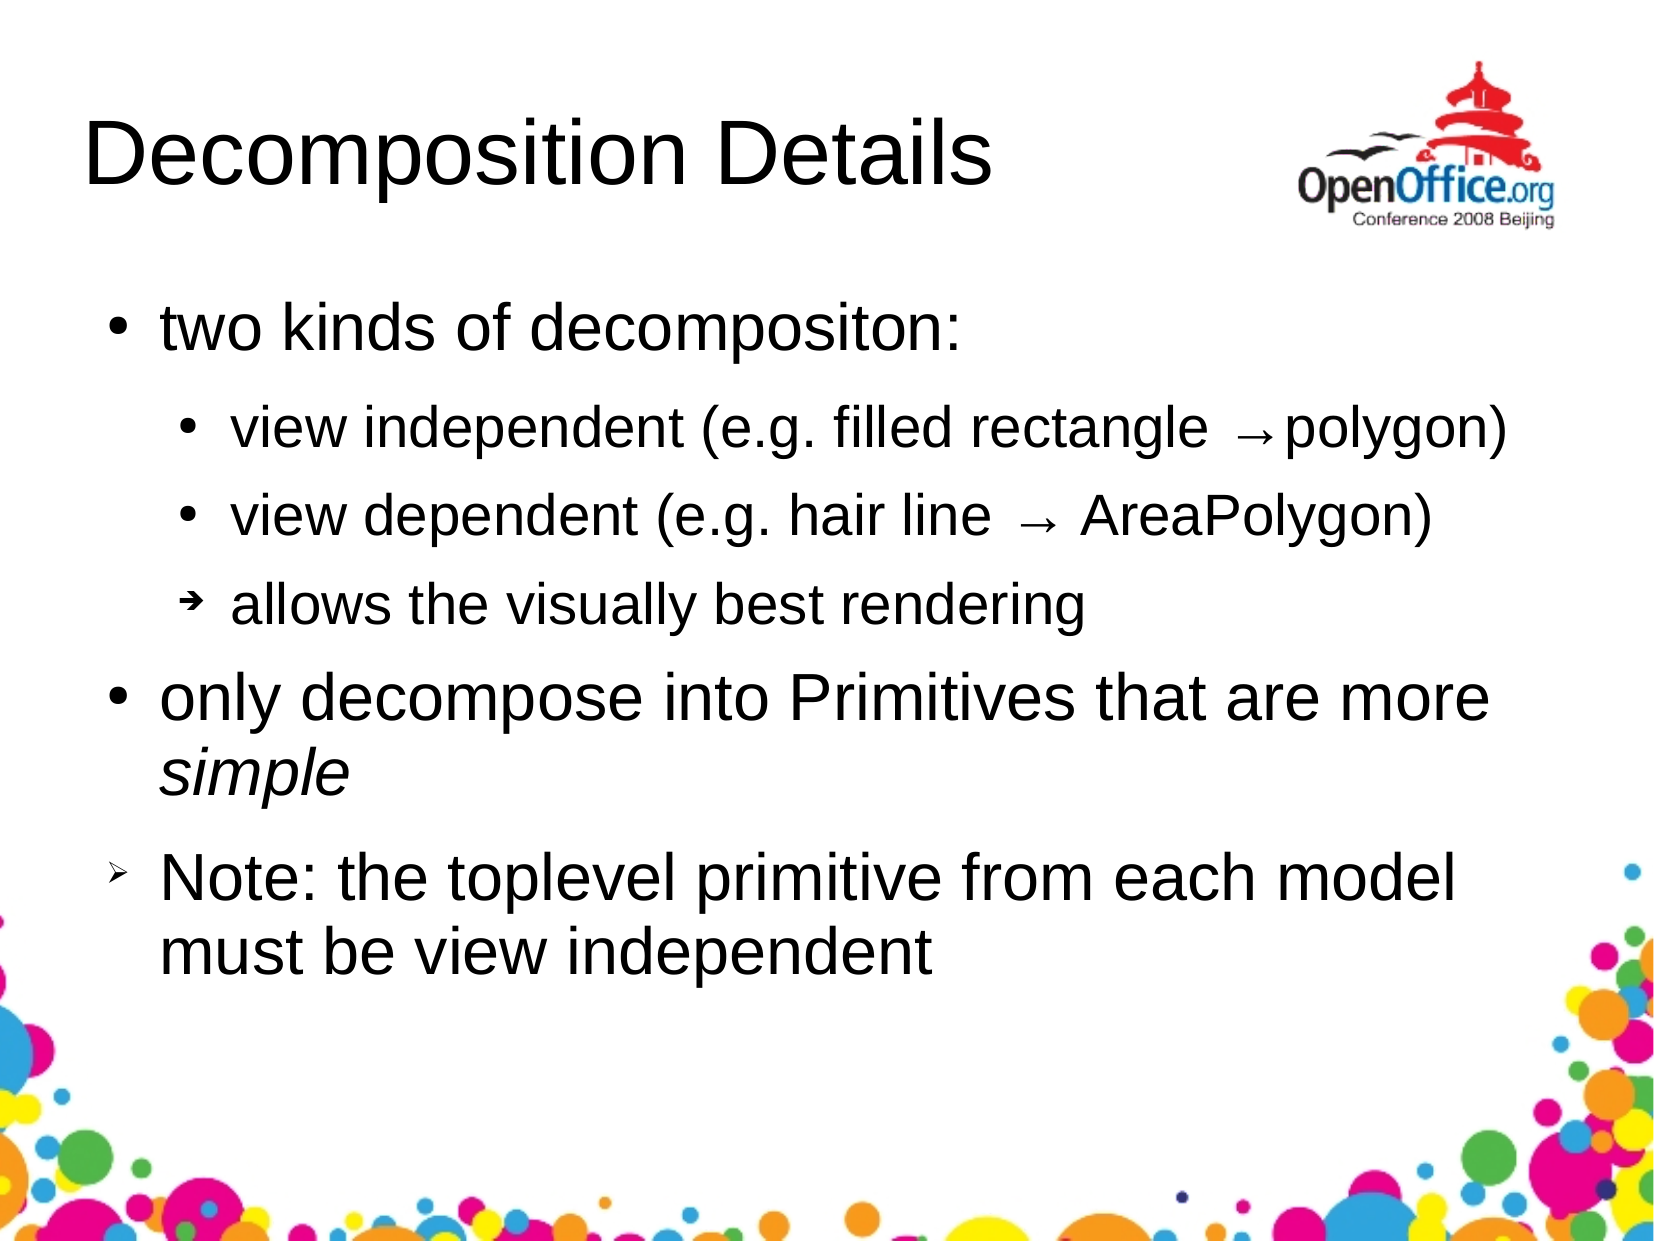

# Decomposition Details
two kinds of decompositon:
view independent (e.g. filled rectangle →polygon)
view dependent (e.g. hair line → AreaPolygon)
allows the visually best rendering
only decompose into Primitives that are more simple
Note: the toplevel primitive from each model must be view independent